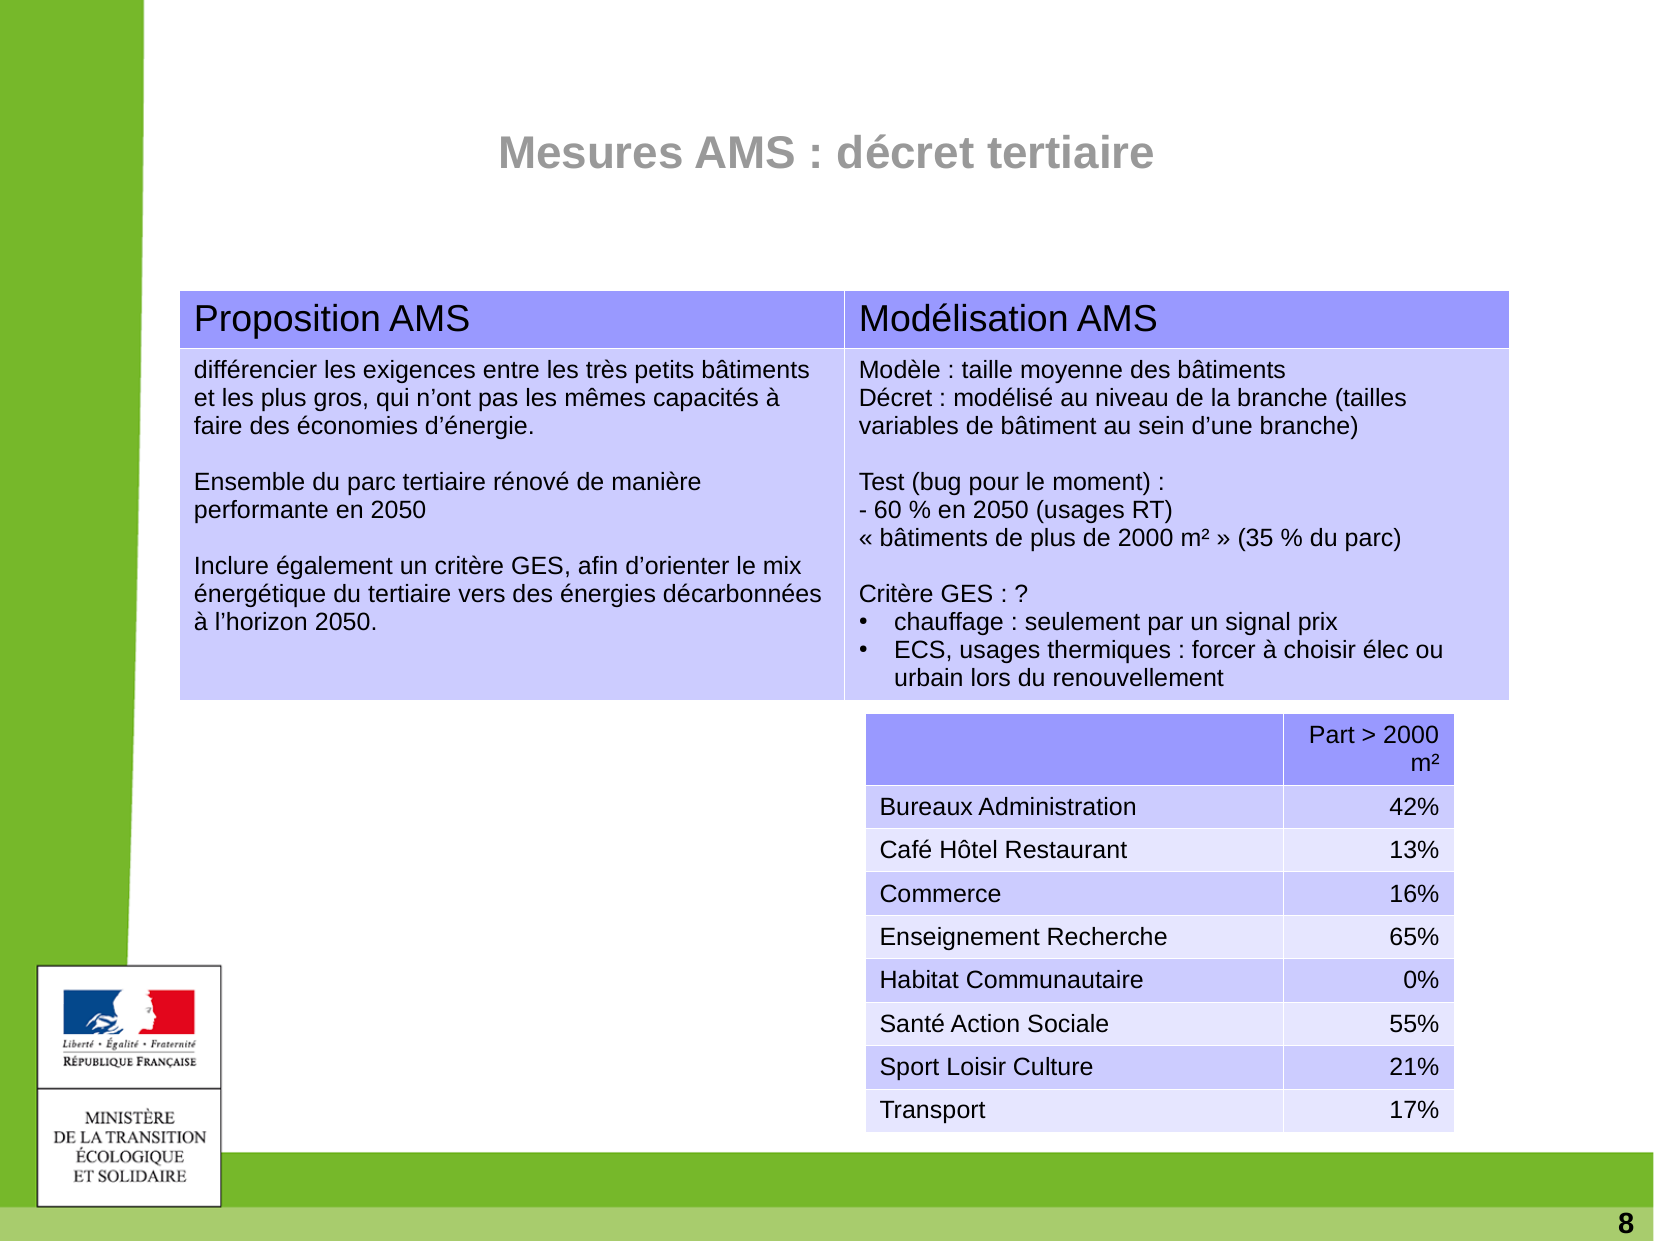

# Mesures AMS : décret tertiaire
| Proposition AMS | Modélisation AMS |
| --- | --- |
| différencier les exigences entre les très petits bâtiments et les plus gros, qui n’ont pas les mêmes capacités à faire des économies d’énergie. Ensemble du parc tertiaire rénové de manière performante en 2050 Inclure également un critère GES, afin d’orienter le mix énergétique du tertiaire vers des énergies décarbonnées à l’horizon 2050. | Modèle : taille moyenne des bâtiments Décret : modélisé au niveau de la branche (tailles variables de bâtiment au sein d’une branche) Test (bug pour le moment) : - 60 % en 2050 (usages RT) « bâtiments de plus de 2000 m² » (35 % du parc) Critère GES : ? chauffage : seulement par un signal prix ECS, usages thermiques : forcer à choisir élec ou urbain lors du renouvellement |
| | Part > 2000 m² |
| --- | --- |
| Bureaux Administration | 42% |
| Café Hôtel Restaurant | 13% |
| Commerce | 16% |
| Enseignement Recherche | 65% |
| Habitat Communautaire | 0% |
| Santé Action Sociale | 55% |
| Sport Loisir Culture | 21% |
| Transport | 17% |